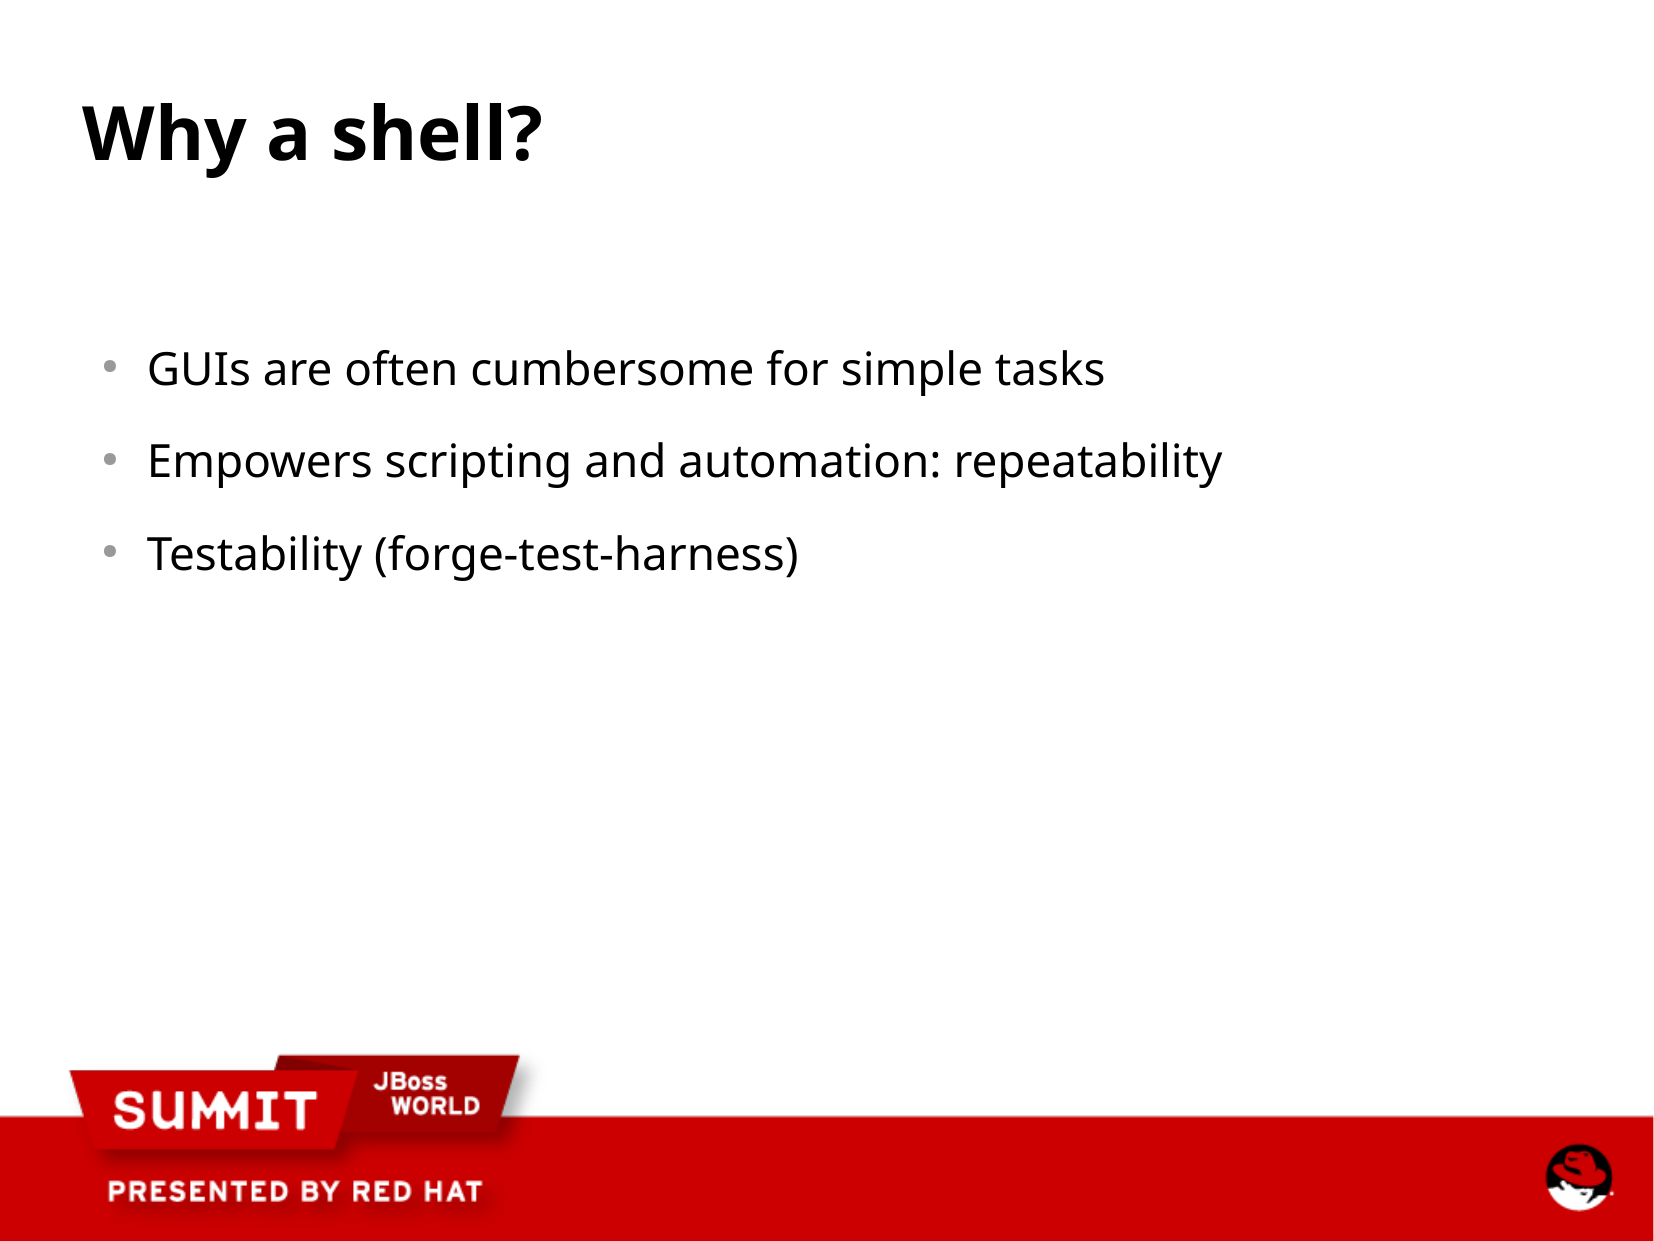

# Why a shell?
GUIs are often cumbersome for simple tasks
Empowers scripting and automation: repeatability
Testability (forge-test-harness)